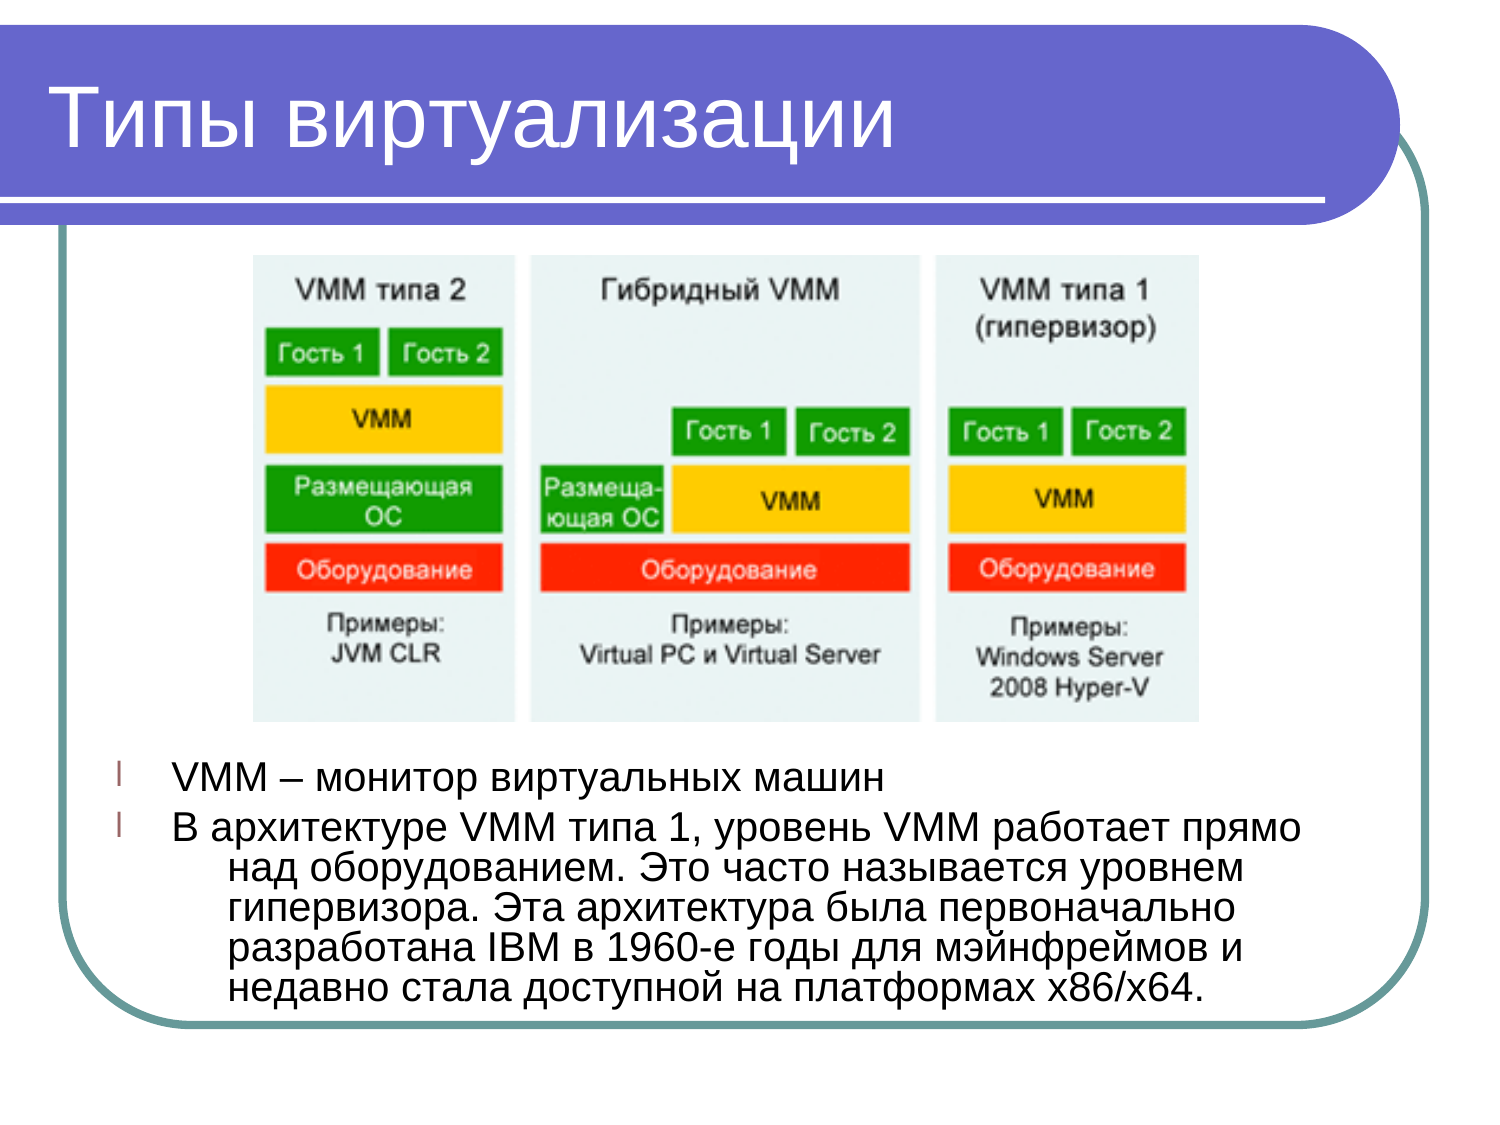

# Типы виртуализации
VMM – монитор виртуальных машин
В архитектуре VMM типа 1, уровень VMM работает прямо над оборудованием. Это часто называется уровнем гипервизора. Эта архитектура была первоначально разработана IBM в 1960-е годы для мэйнфреймов и недавно стала доступной на платформах x86/x64.